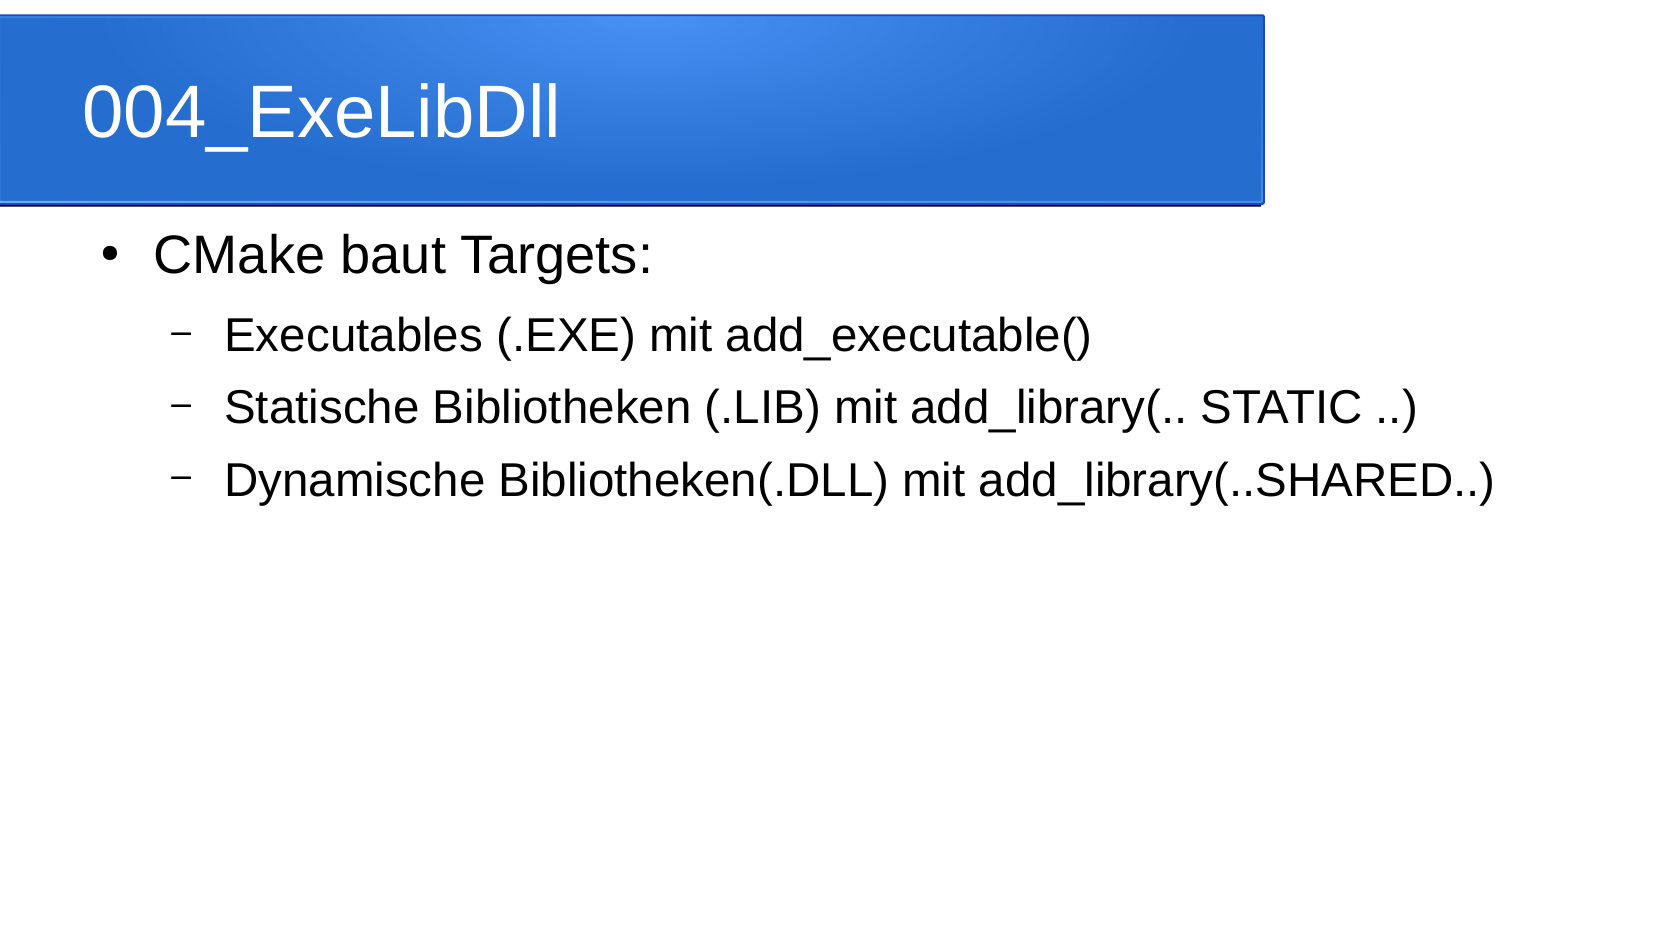

# 004_ExeLibDll
CMake baut Targets:
Executables (.EXE) mit add_executable()
Statische Bibliotheken (.LIB) mit add_library(.. STATIC ..)
Dynamische Bibliotheken(.DLL) mit add_library(..SHARED..)